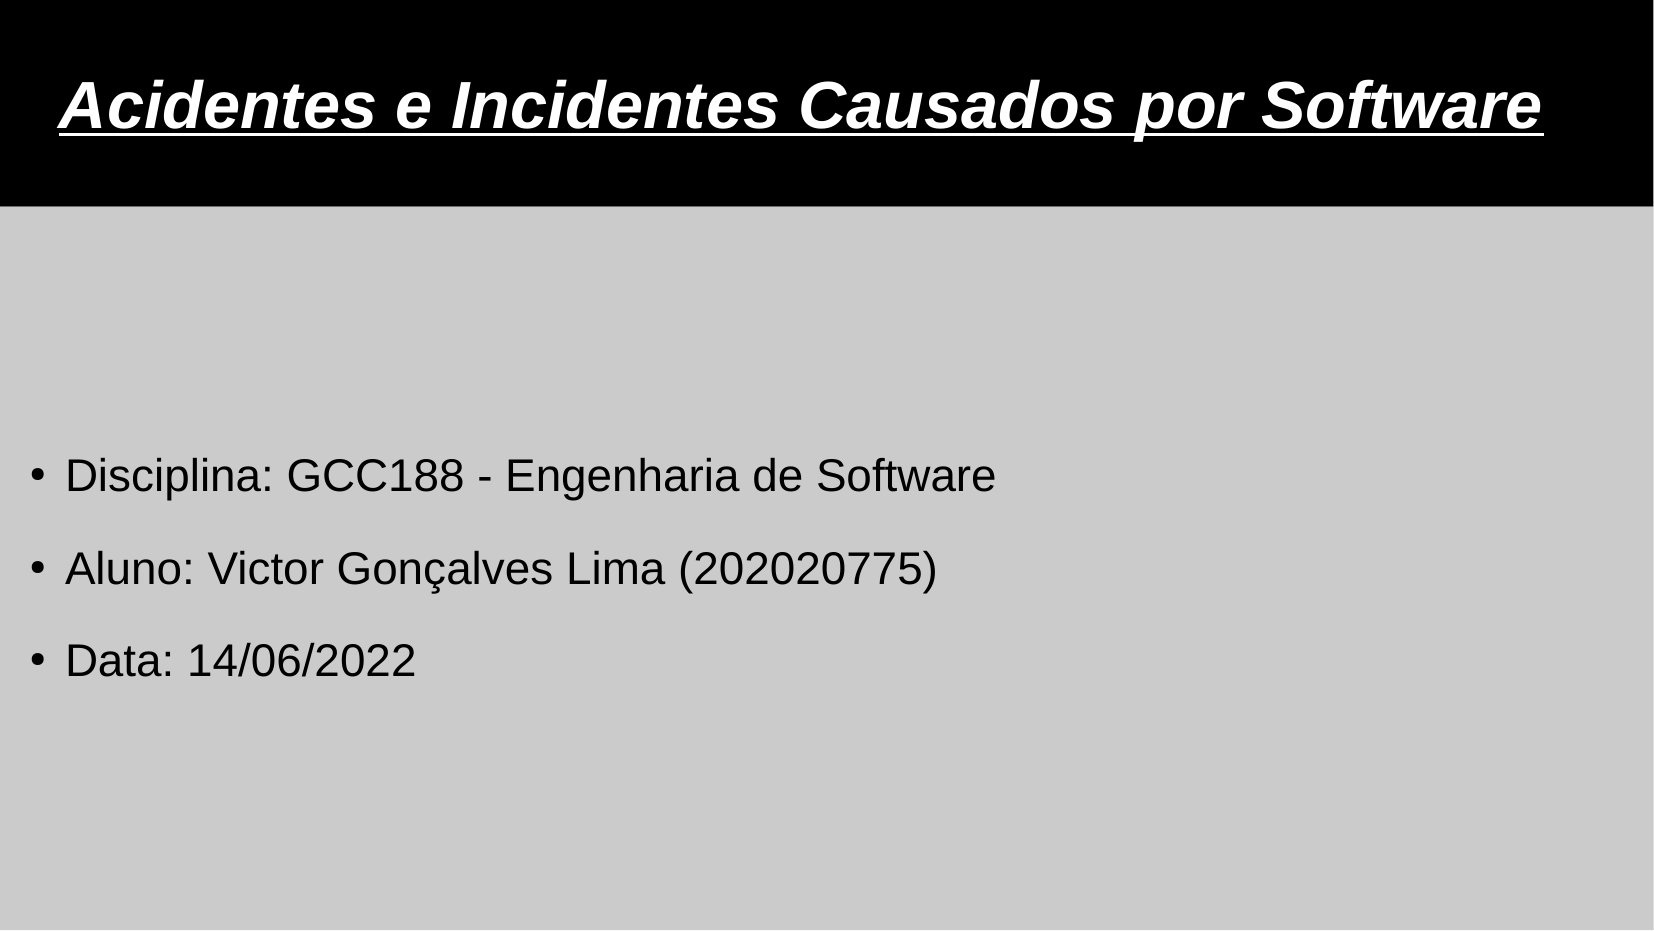

# Acidentes e Incidentes Causados por Software
Disciplina: GCC188 - Engenharia de Software
Aluno: Victor Gonçalves Lima (202020775)
Data: 14/06/2022